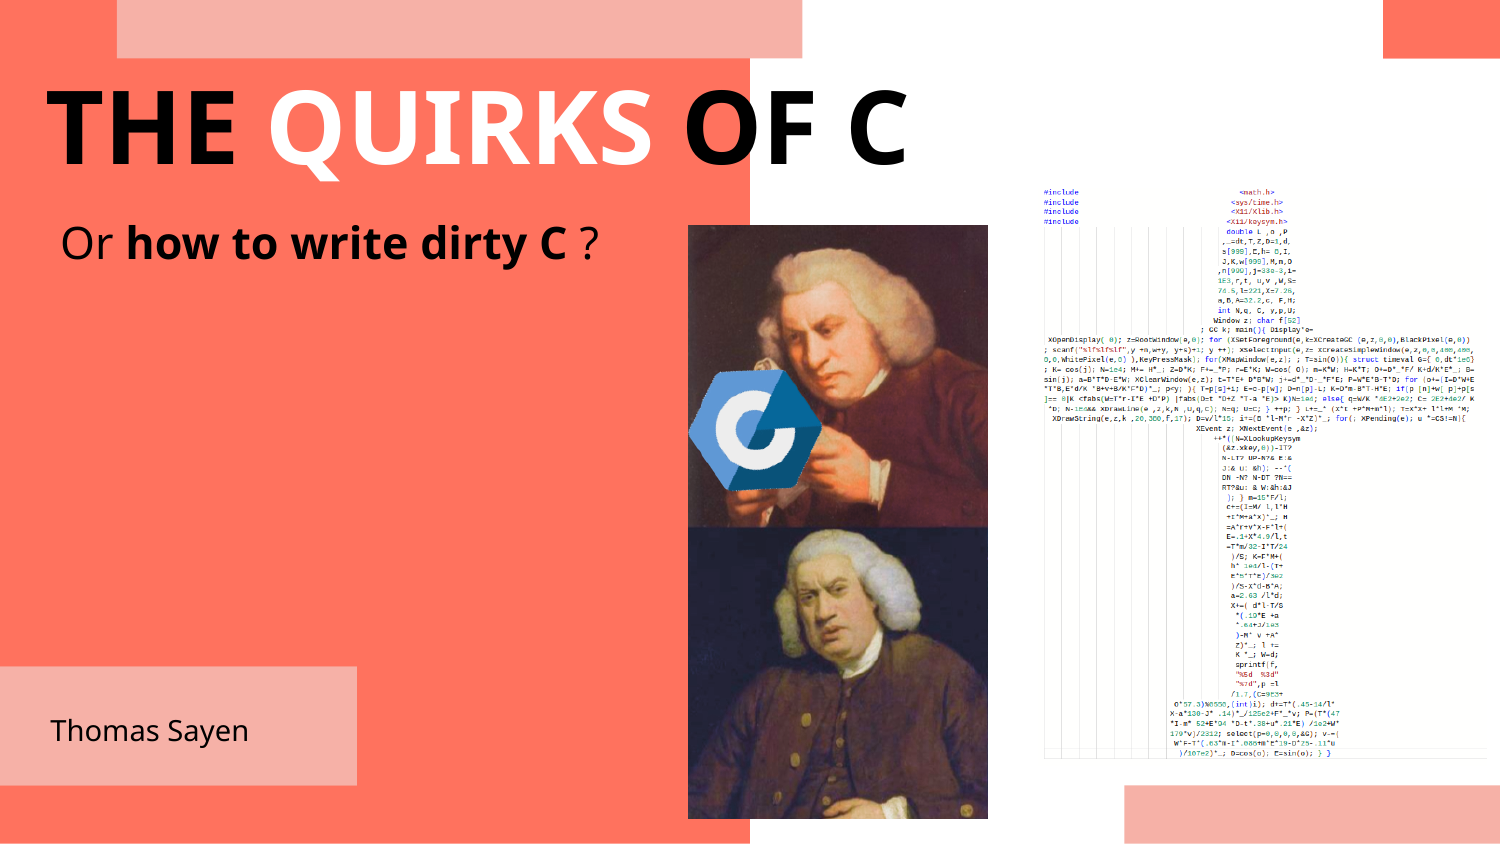

THE QUIRKS OF C
# Or how to write dirty C ?
Thomas Sayen